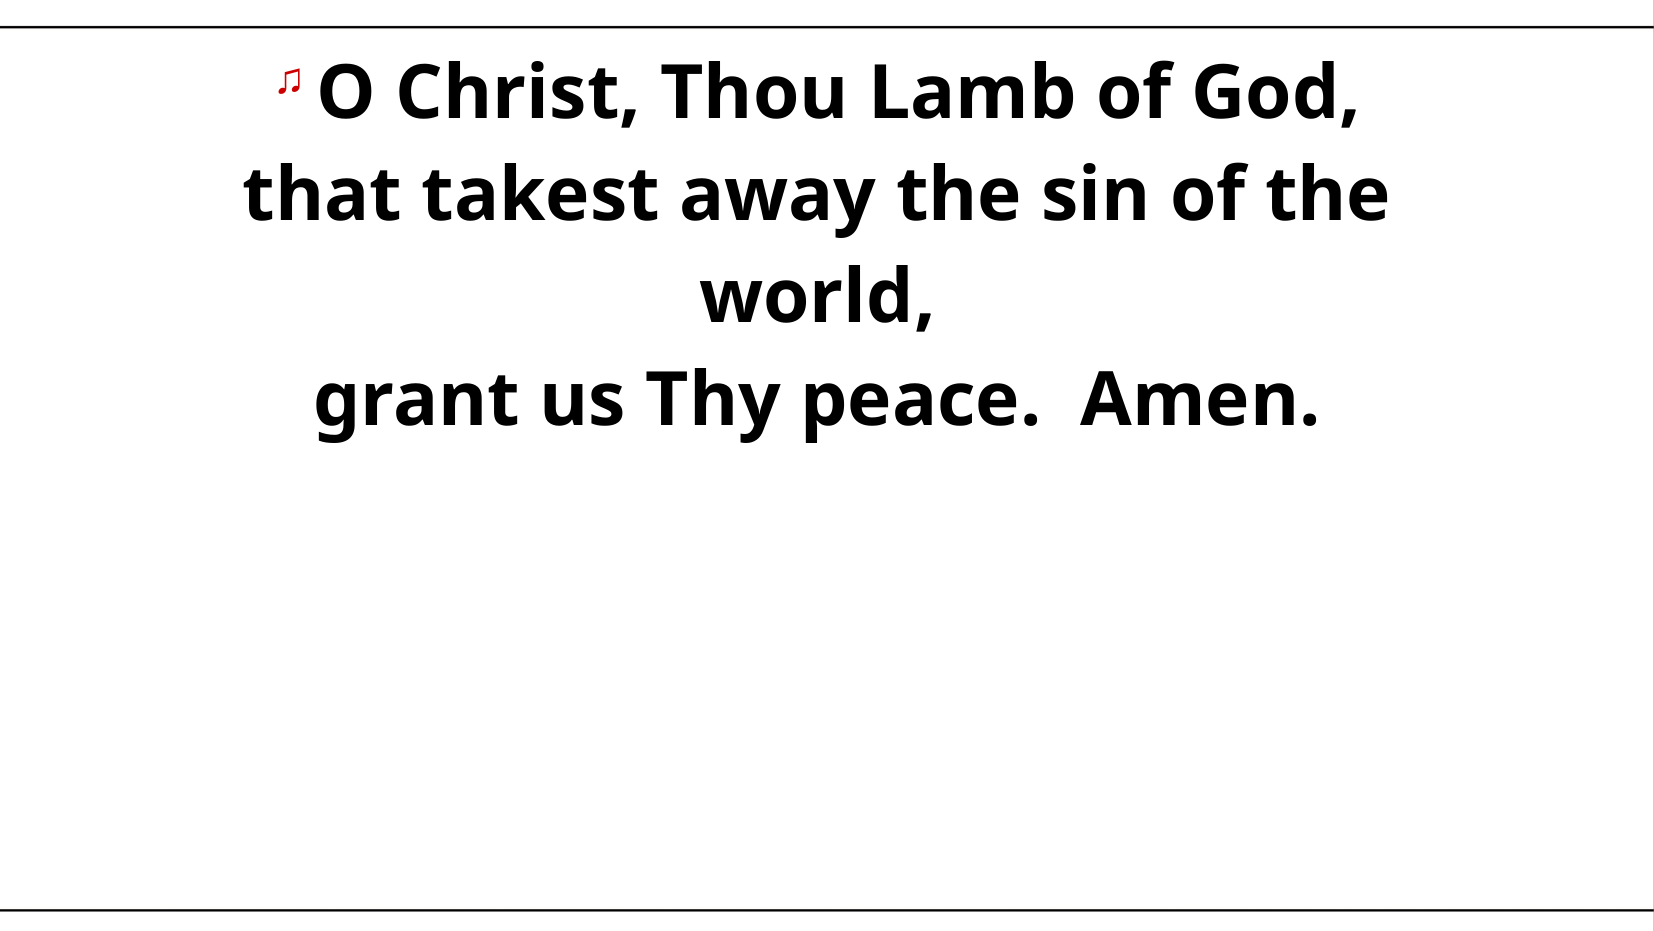

♫ O Christ, Thou Lamb of God,
that takest away the sin of the world,
grant us Thy peace. Amen.